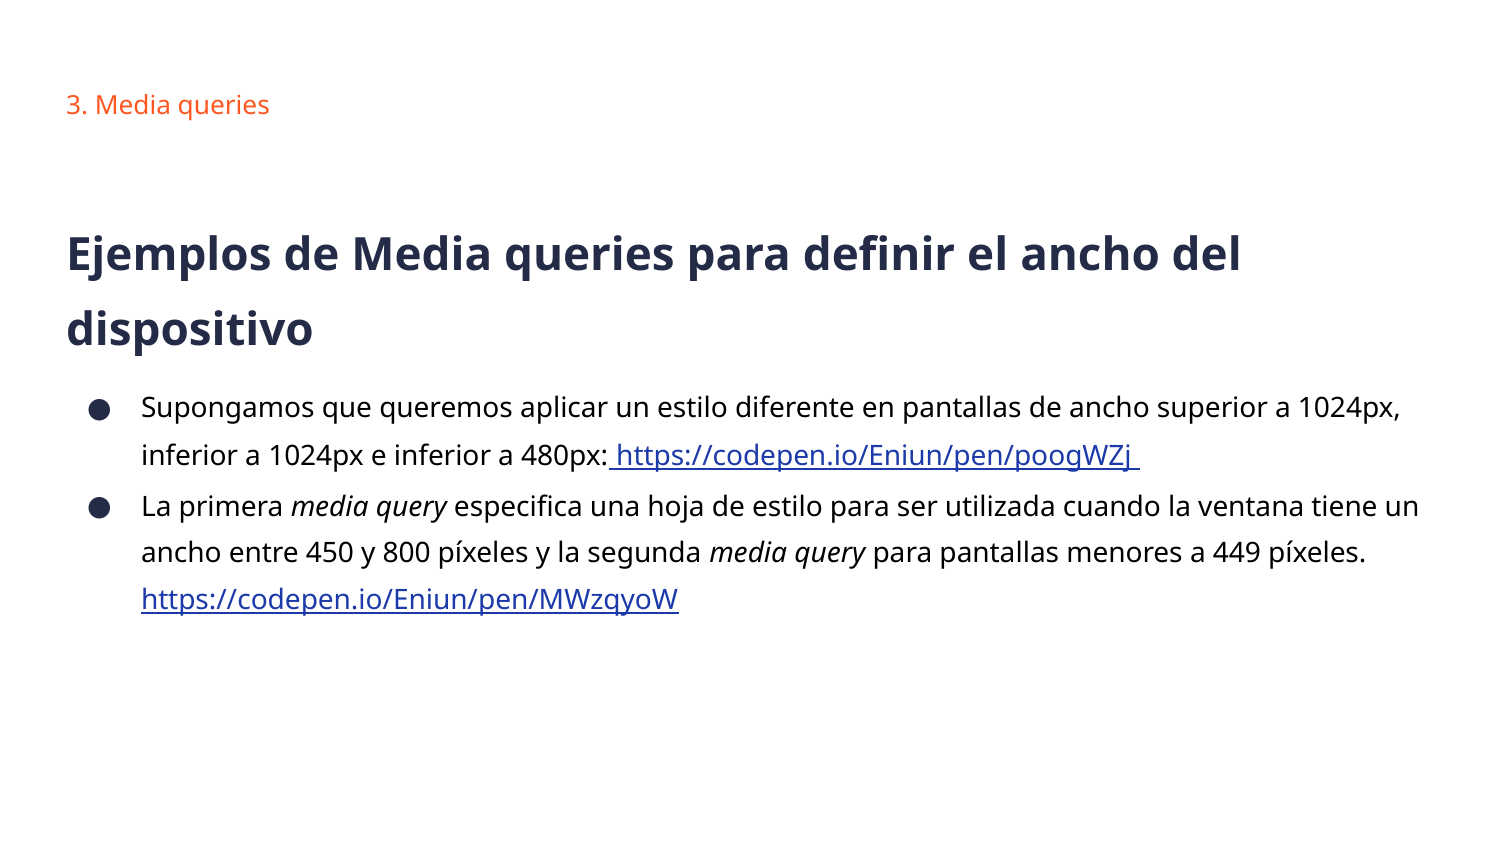

# 3. Media queries
Ejemplos de Media queries para definir el ancho del dispositivo
Supongamos que queremos aplicar un estilo diferente en pantallas de ancho superior a 1024px, inferior a 1024px e inferior a 480px: https://codepen.io/Eniun/pen/poogWZj
La primera media query especifica una hoja de estilo para ser utilizada cuando la ventana tiene un ancho entre 450 y 800 píxeles y la segunda media query para pantallas menores a 449 píxeles. https://codepen.io/Eniun/pen/MWzqyoW